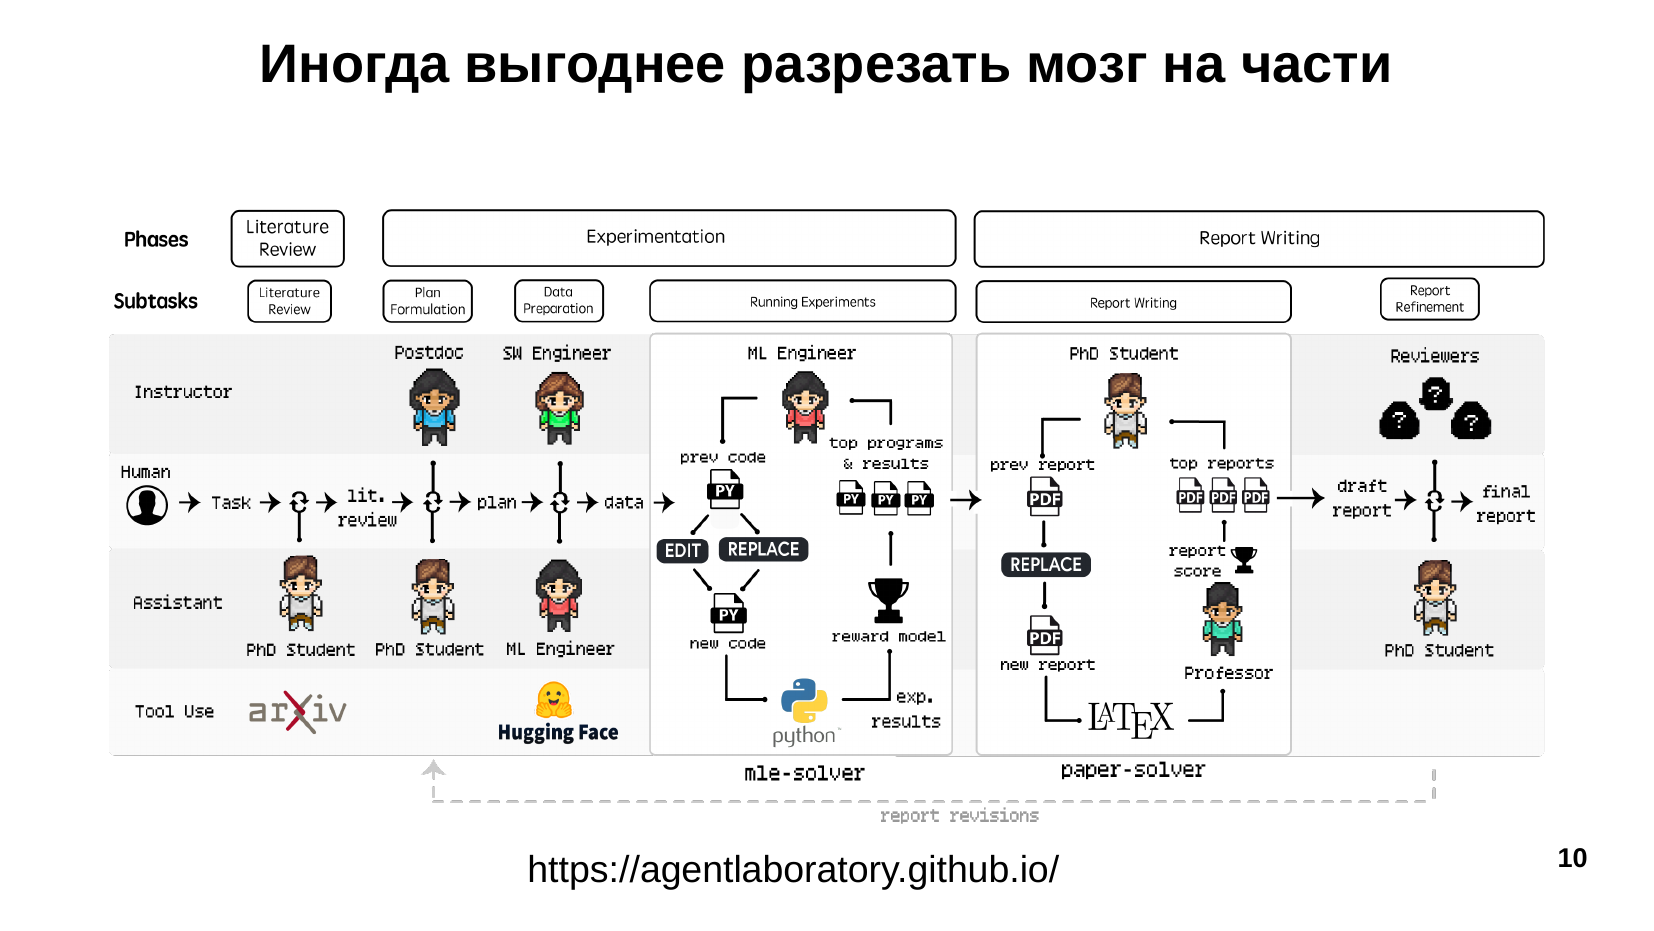

# Иногда выгоднее разрезать мозг на части
10
https://agentlaboratory.github.io/